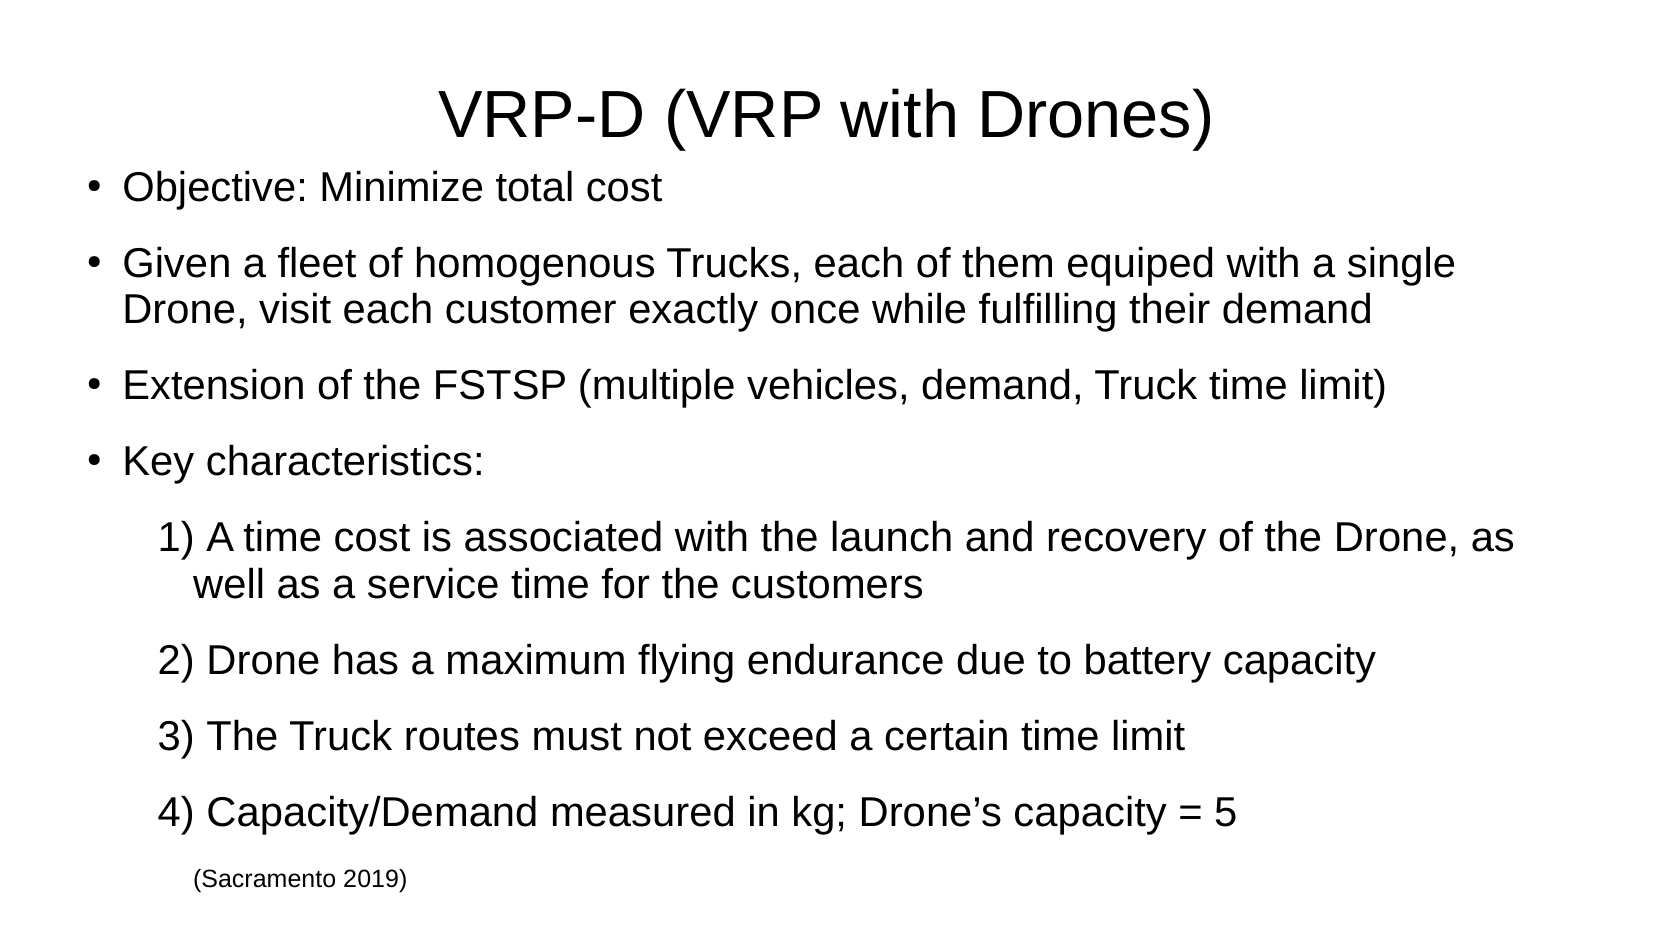

# VRP-D (VRP with Drones)
Objective: Minimize total cost
Given a fleet of homogenous Trucks, each of them equiped with a single Drone, visit each customer exactly once while fulfilling their demand
Extension of the FSTSP (multiple vehicles, demand, Truck time limit)
Key characteristics:
 A time cost is associated with the launch and recovery of the Drone, as well as a service time for the customers
 Drone has a maximum flying endurance due to battery capacity
 The Truck routes must not exceed a certain time limit
 Capacity/Demand measured in kg; Drone’s capacity = 5
(Sacramento 2019)